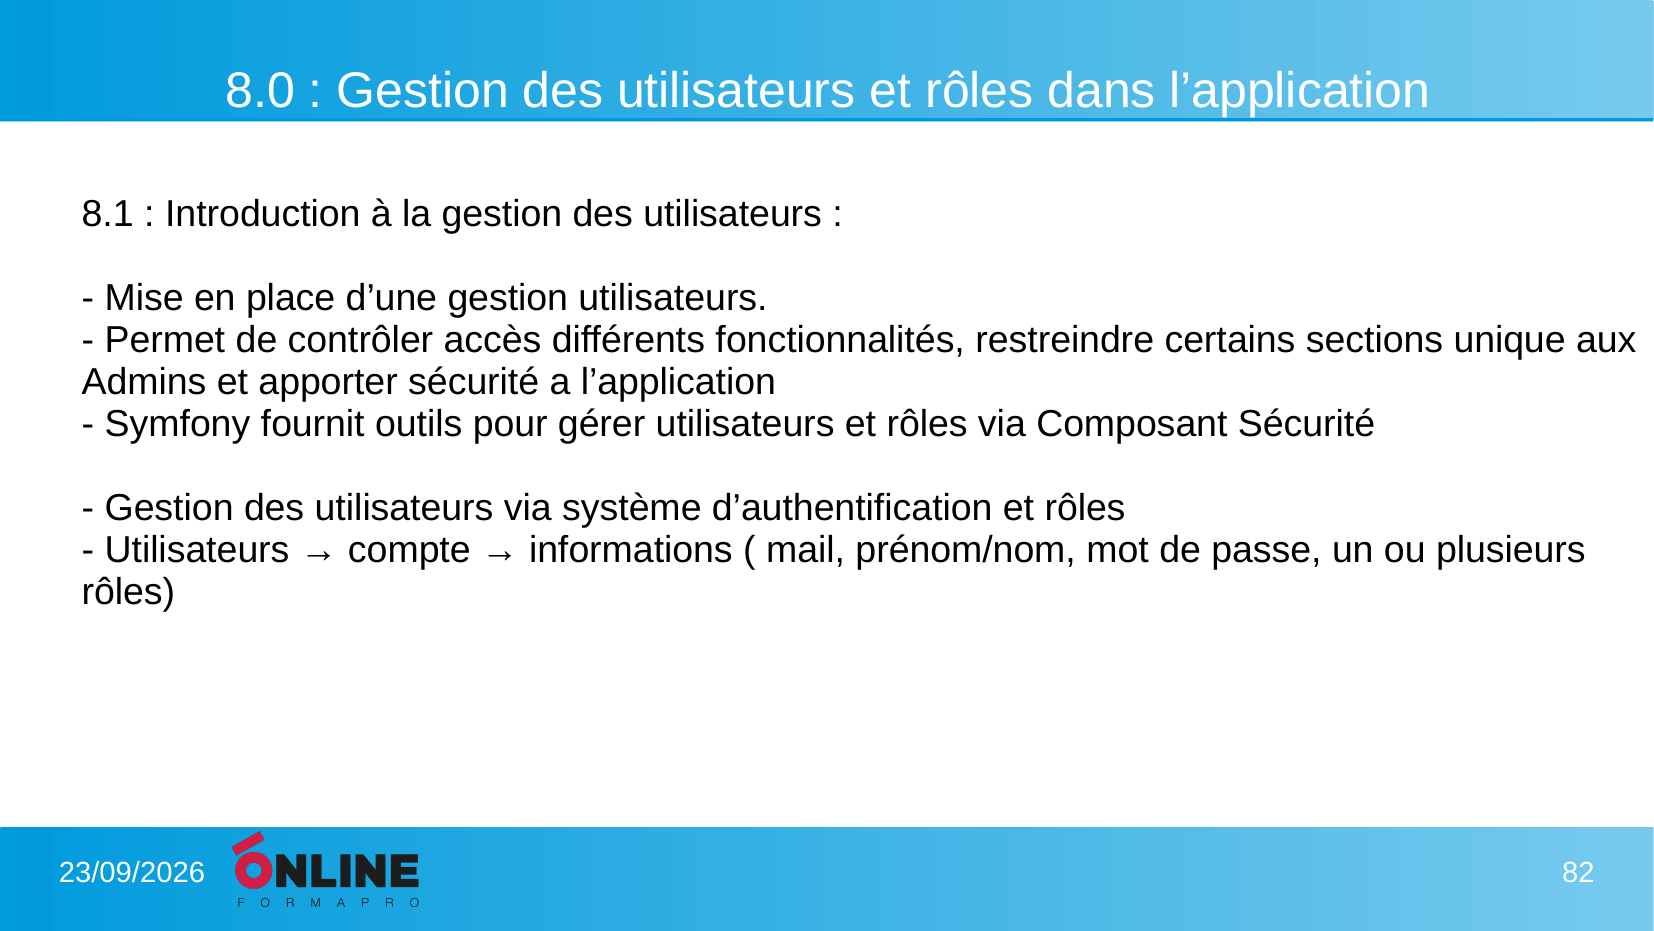

# 8.0 : Gestion des utilisateurs et rôles dans l’application
8.1 : Introduction à la gestion des utilisateurs :
- Mise en place d’une gestion utilisateurs.
- Permet de contrôler accès différents fonctionnalités, restreindre certains sections unique aux
Admins et apporter sécurité a l’application
- Symfony fournit outils pour gérer utilisateurs et rôles via Composant Sécurité
- Gestion des utilisateurs via système d’authentification et rôles
- Utilisateurs → compte → informations ( mail, prénom/nom, mot de passe, un ou plusieurs
rôles)
82